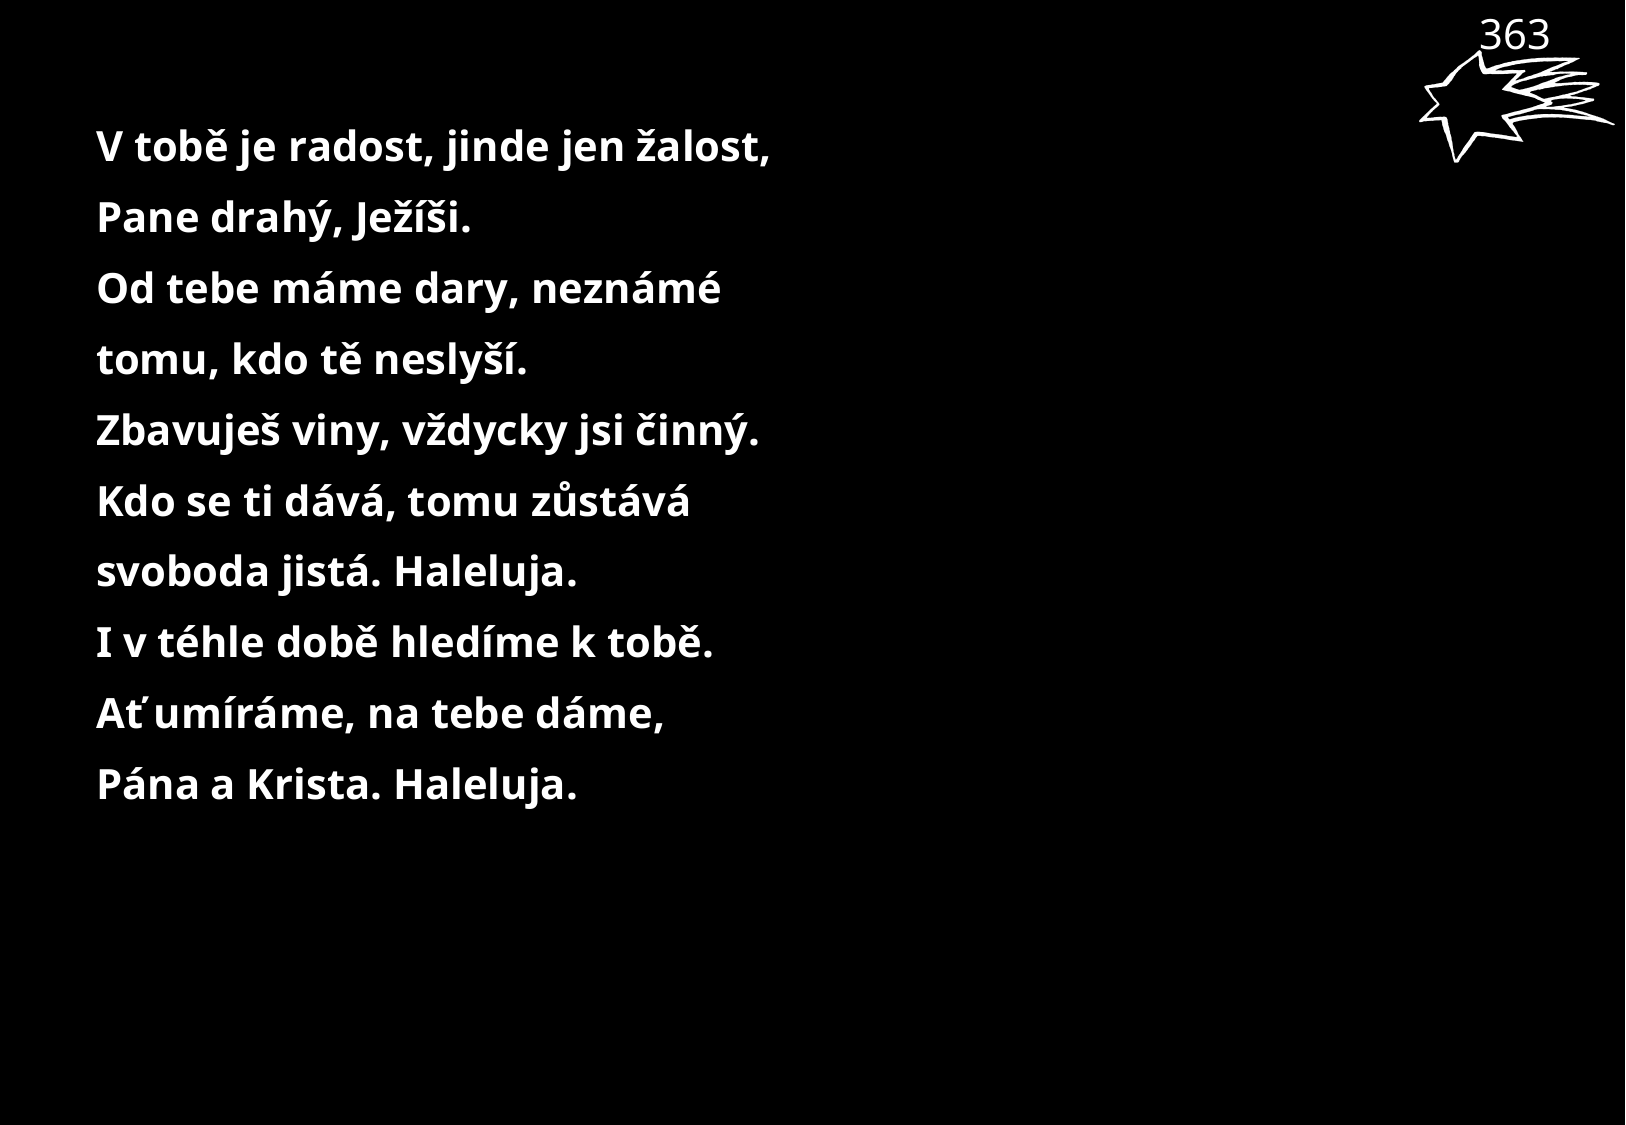

363
# V tobě je radost, jinde jen žalost,
Pane drahý, Ježíši.
Od tebe máme dary, neznámé
tomu, kdo tě neslyší.
Zbavuješ viny, vždycky jsi činný.
Kdo se ti dává, tomu zůstává
svoboda jistá. Haleluja.
I v téhle době hledíme k tobě.
Ať umíráme, na tebe dáme,
Pána a Krista. Haleluja.